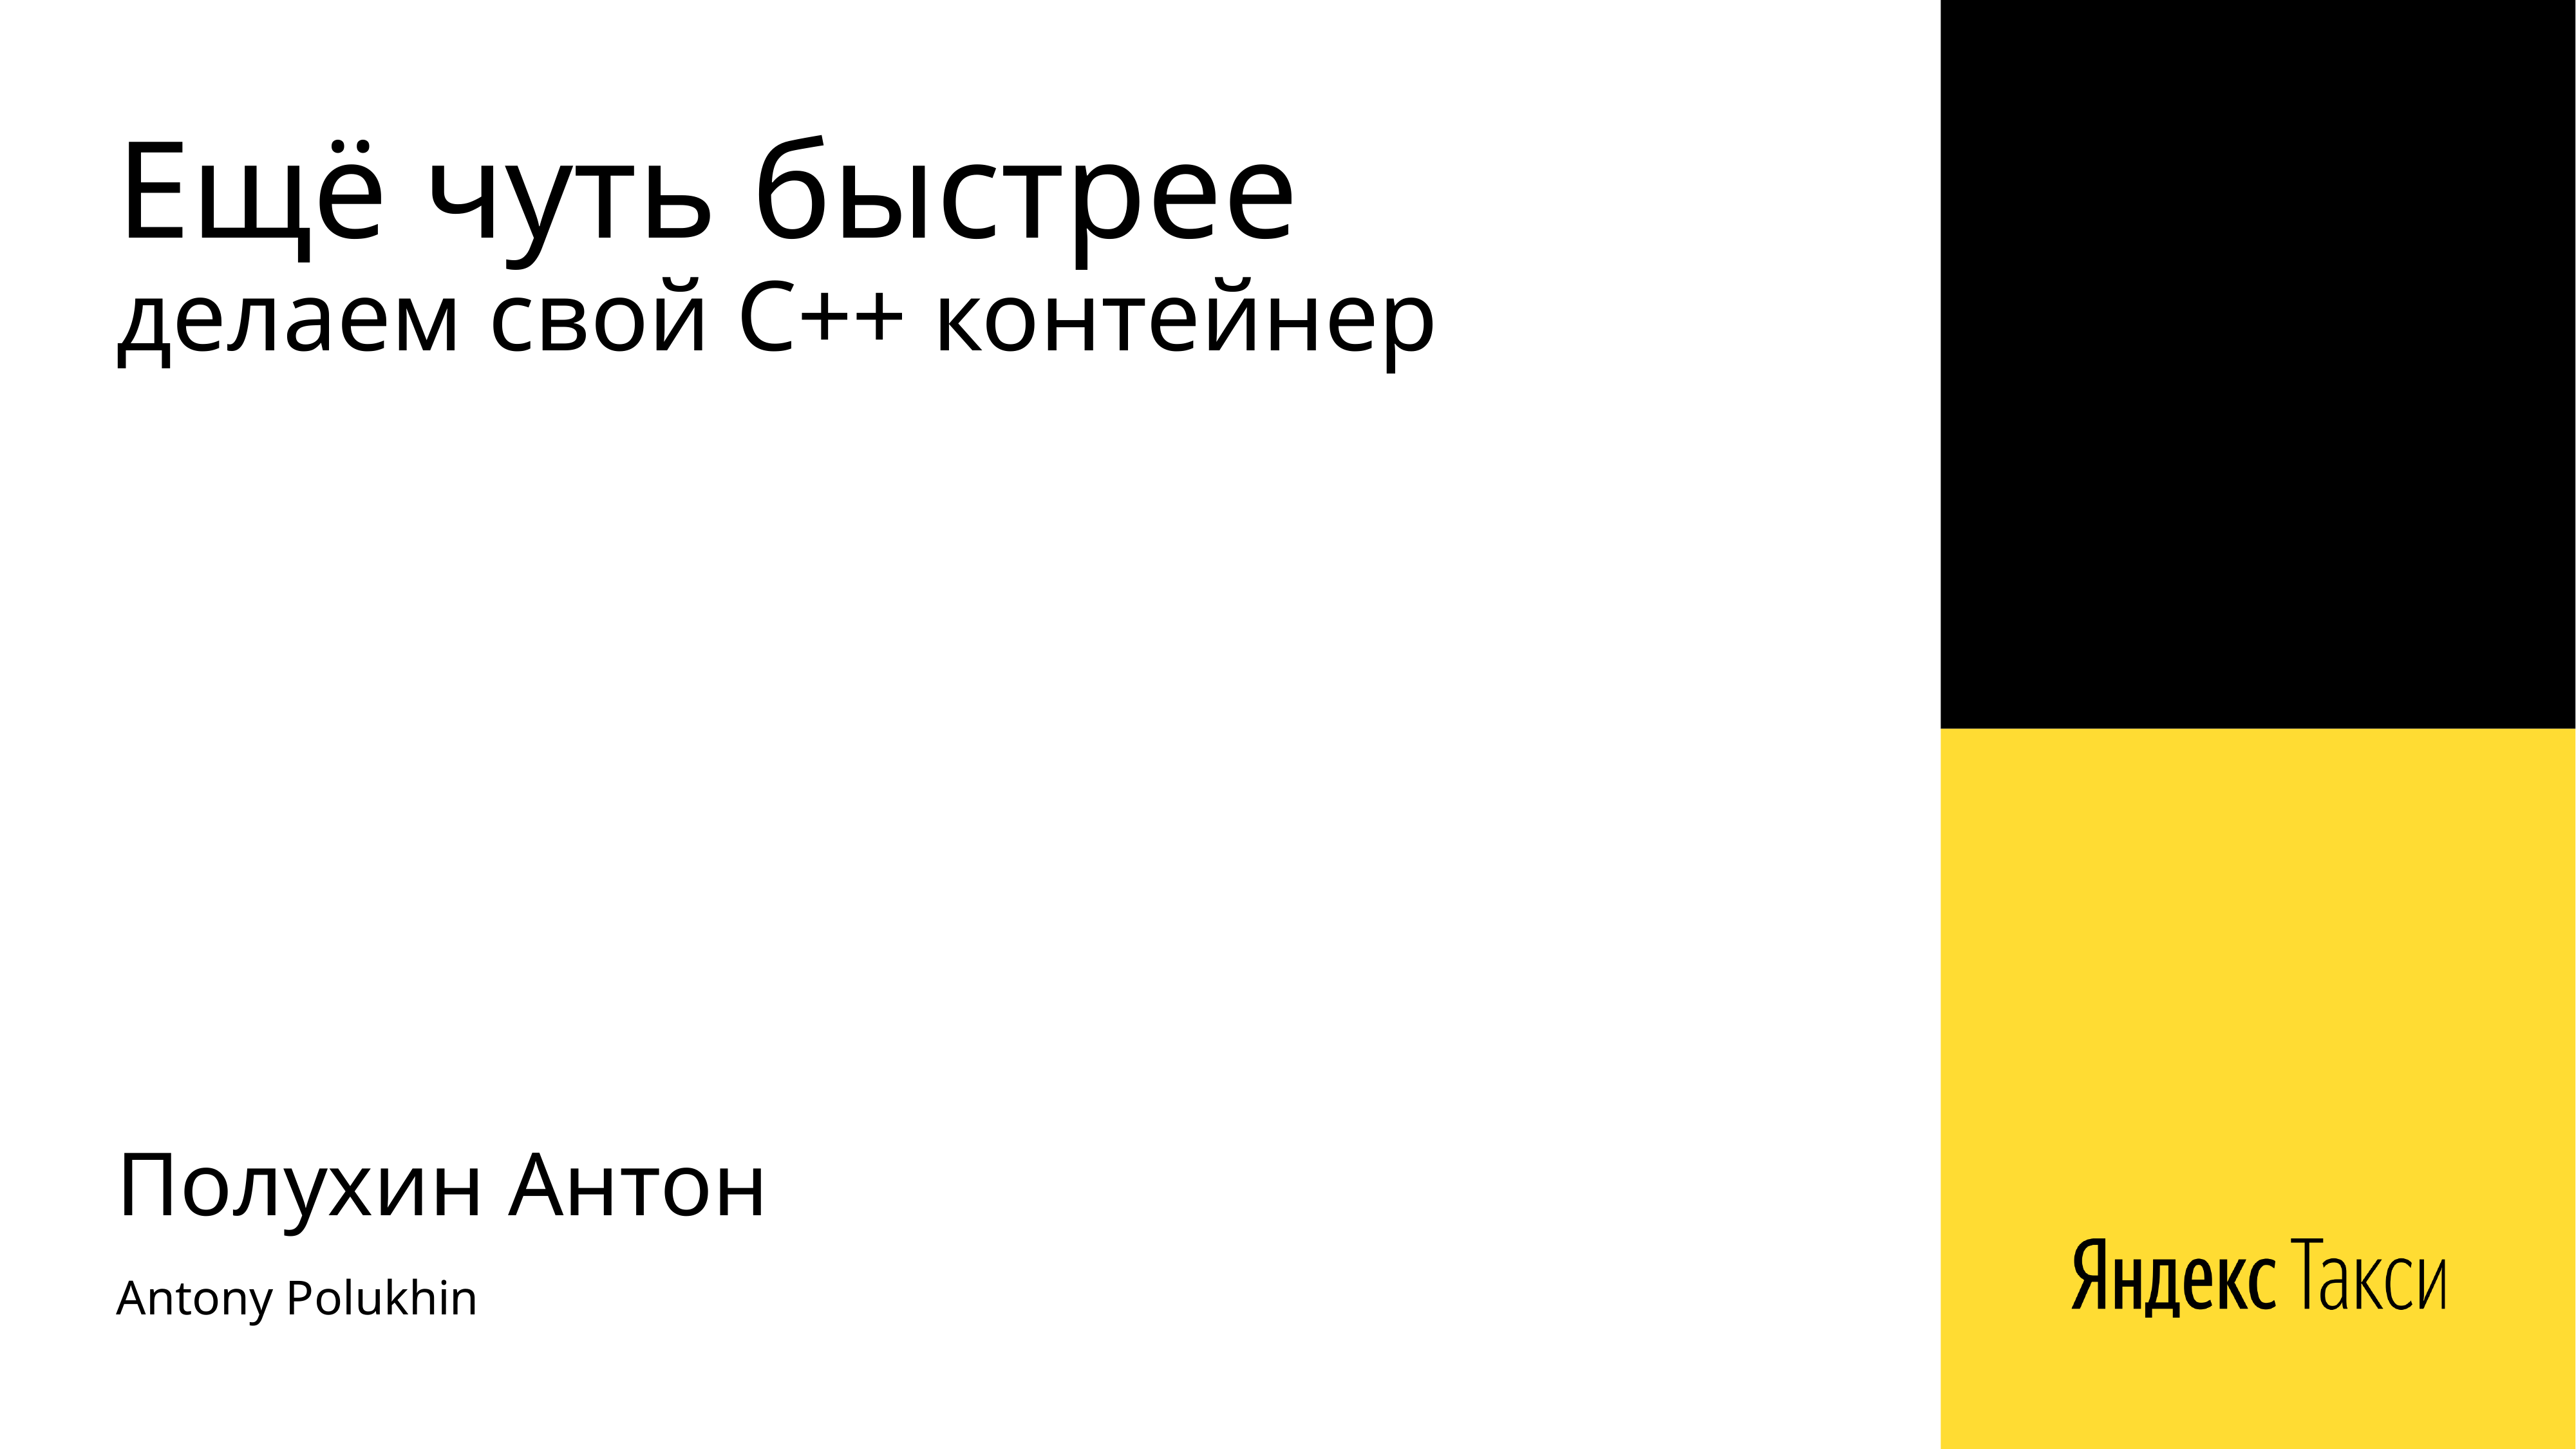

Ещё чуть быстрее
делаем свой C++ контейнер
Полухин Антон
# Antony Polukhin